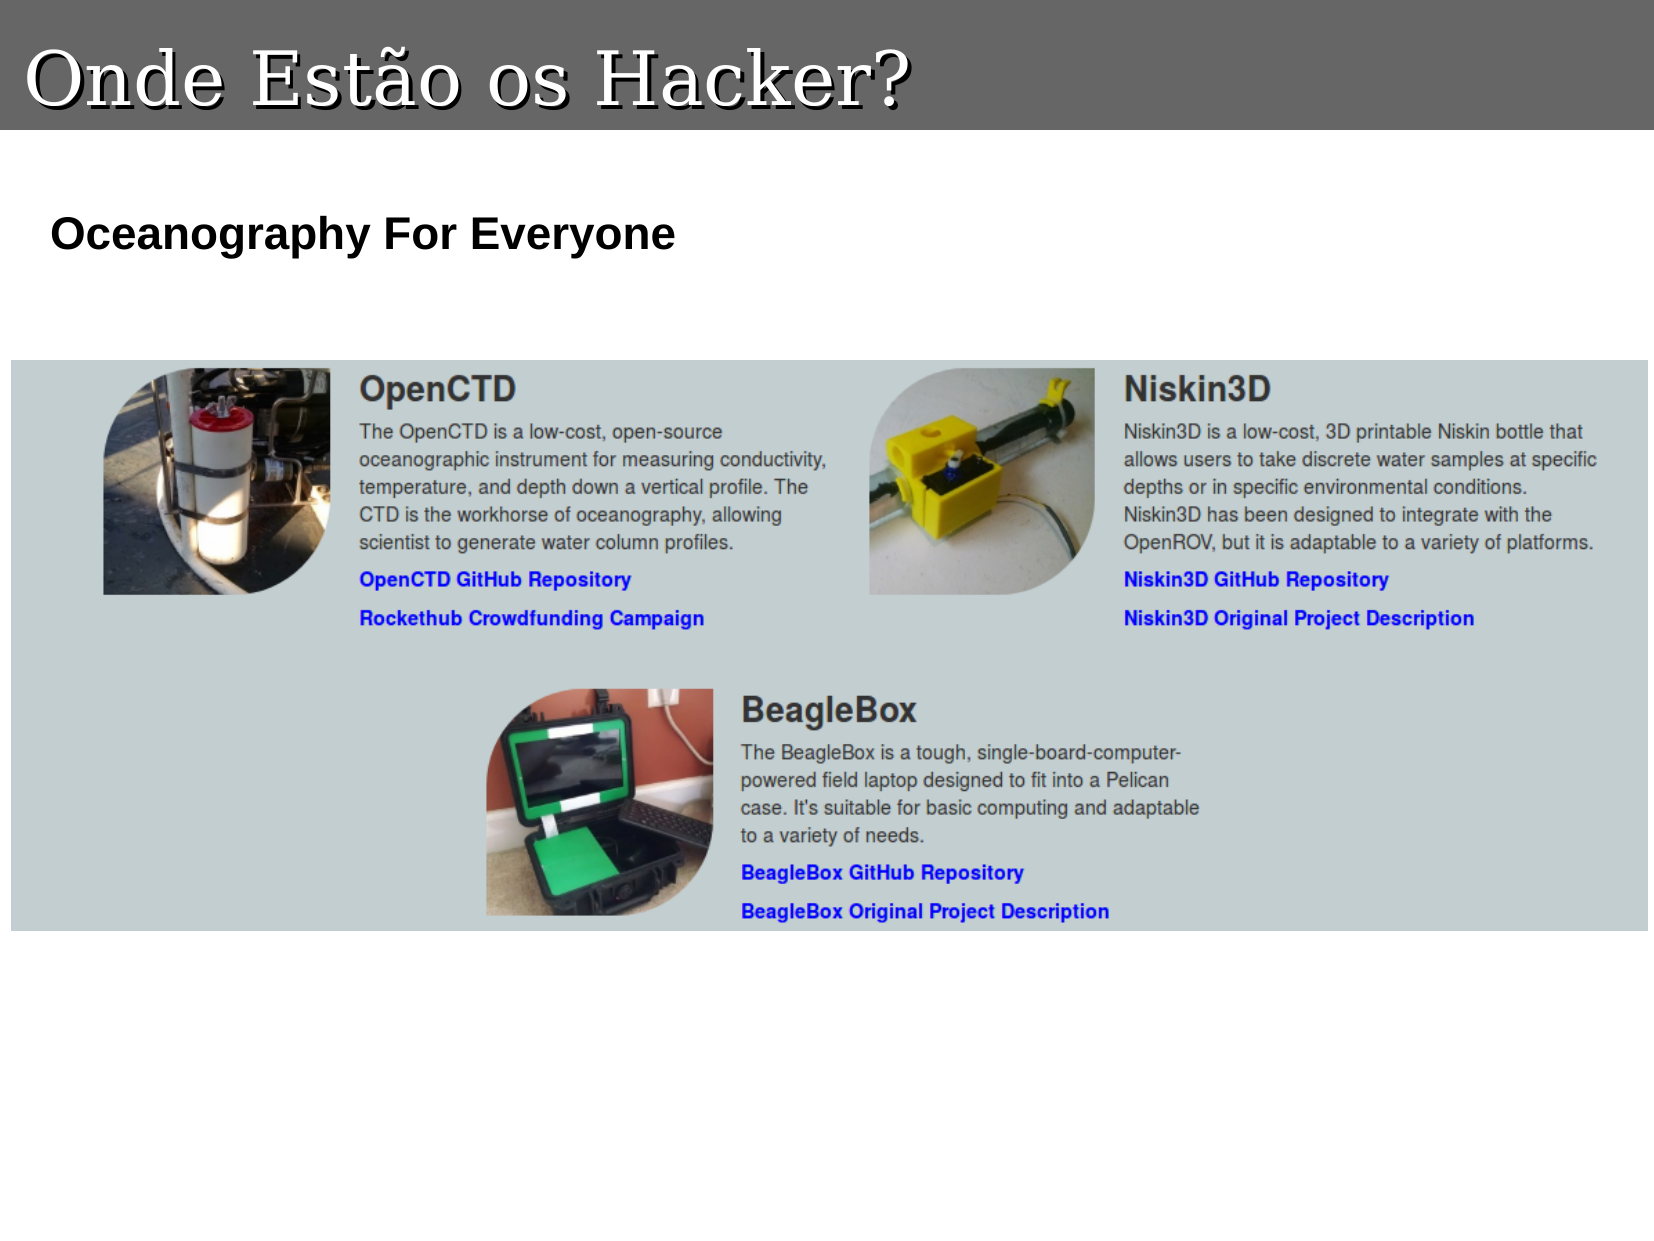

# Onde Estão os Hacker?
Oceanography For Everyone